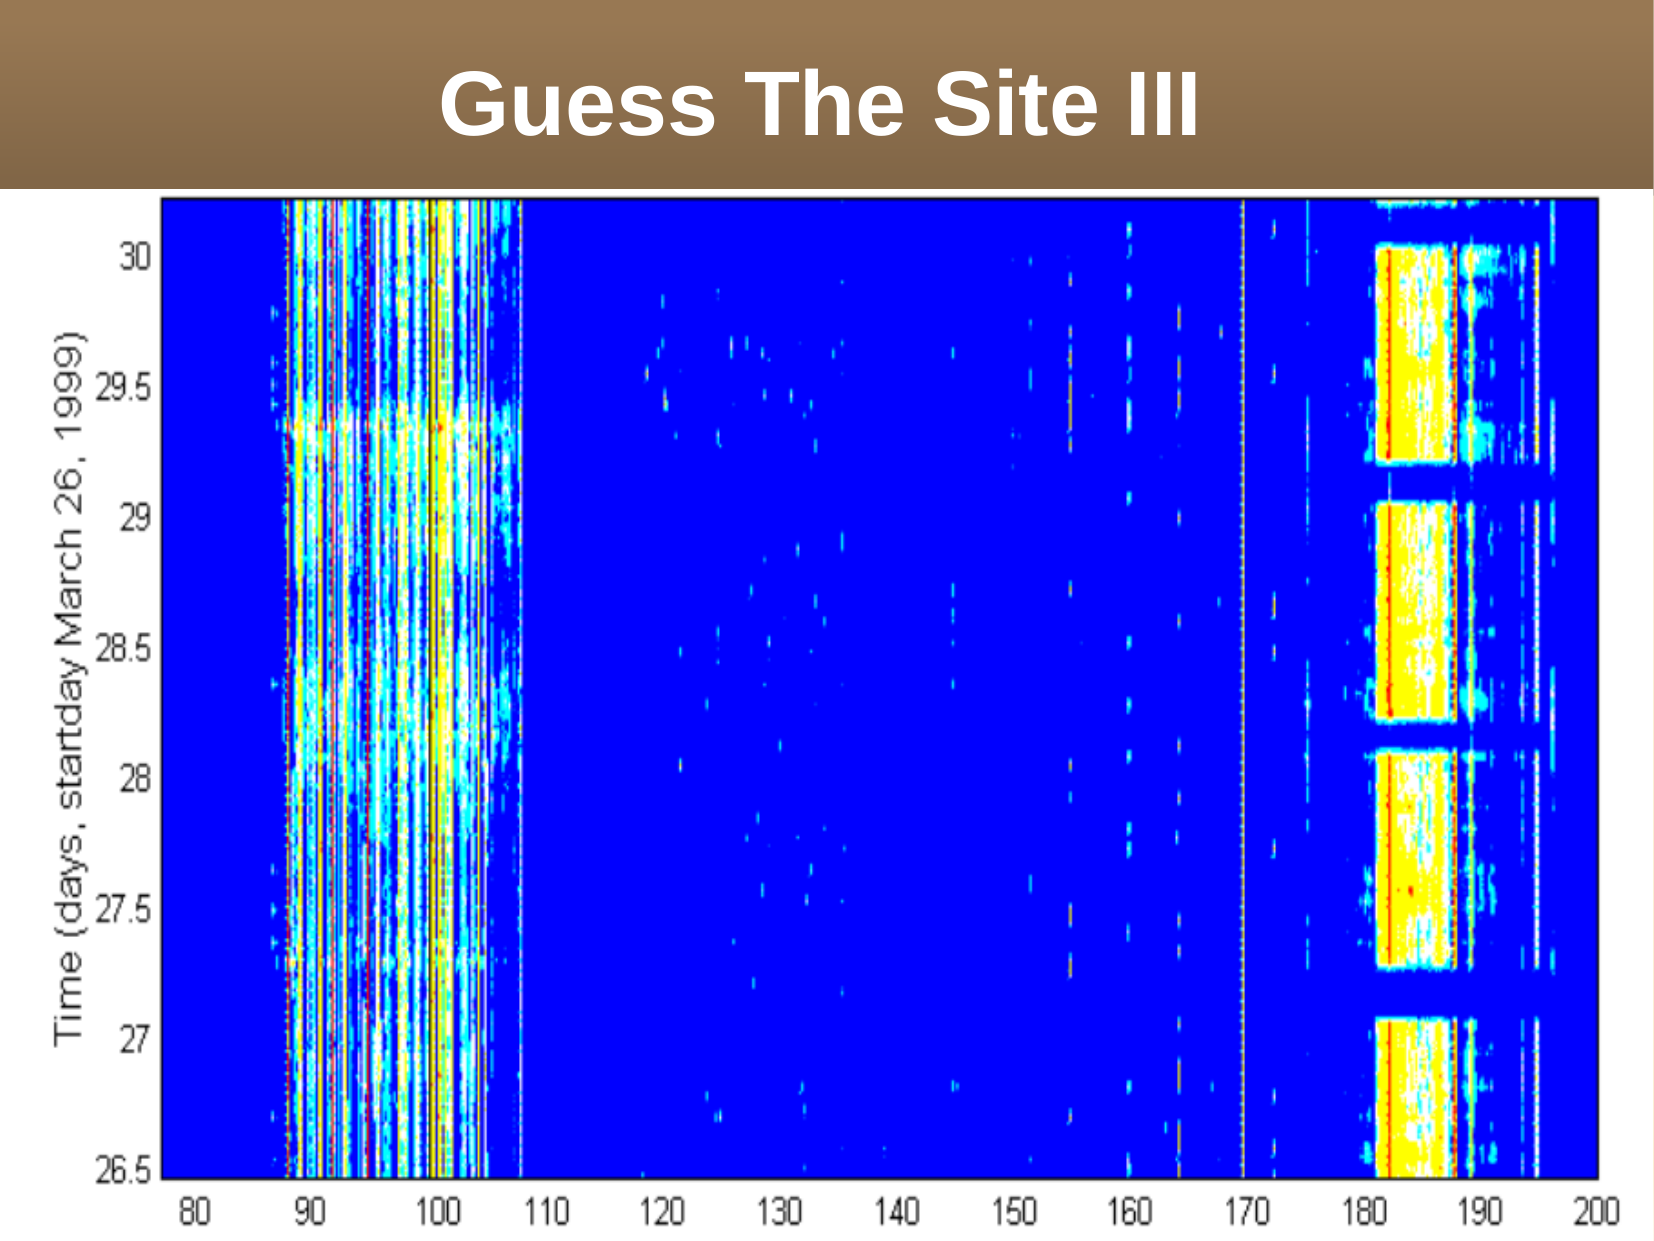

# Guess The Site III
O. Smirnov - Pathfinders RFI Workshop - Sydney 2013
5